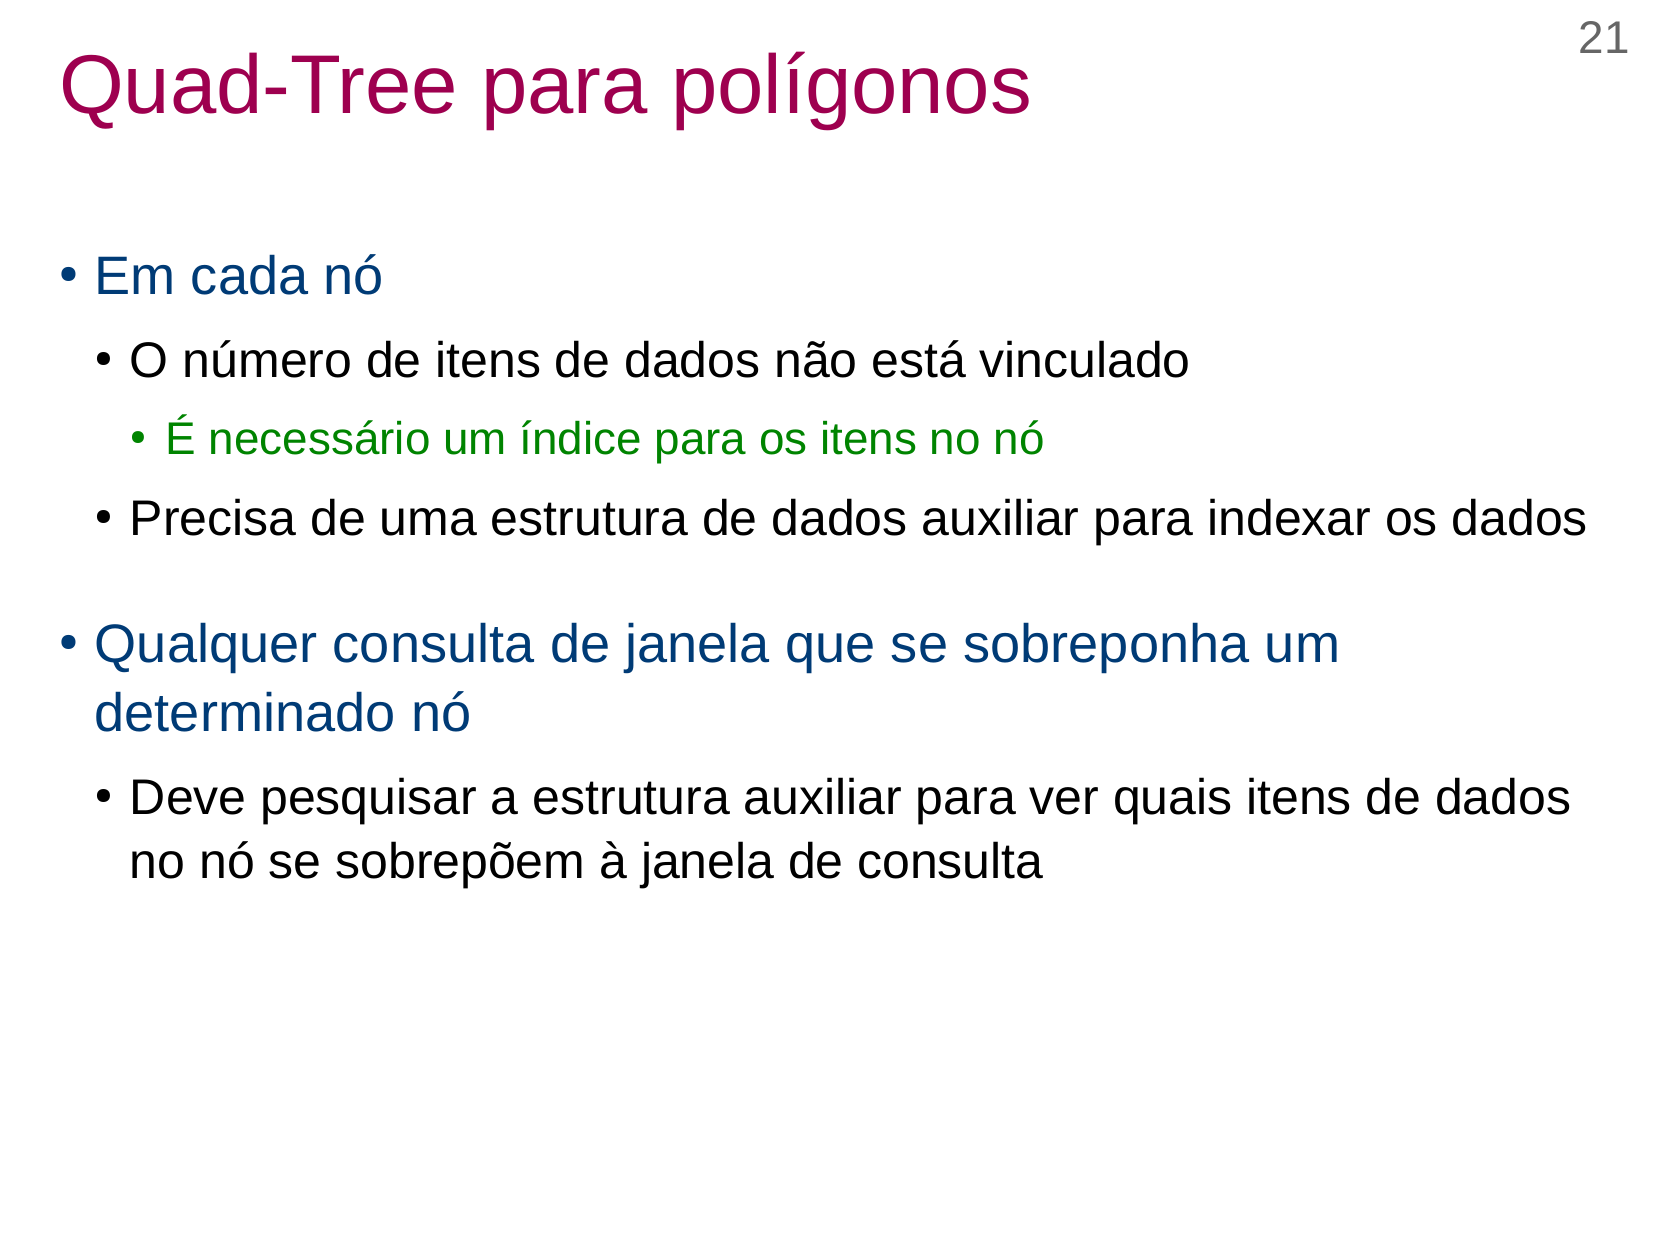

21
# Quad-Tree para polígonos
Em cada nó
O número de itens de dados não está vinculado
É necessário um índice para os itens no nó
Precisa de uma estrutura de dados auxiliar para indexar os dados
Qualquer consulta de janela que se sobreponha um determinado nó
Deve pesquisar a estrutura auxiliar para ver quais itens de dados no nó se sobrepõem à janela de consulta